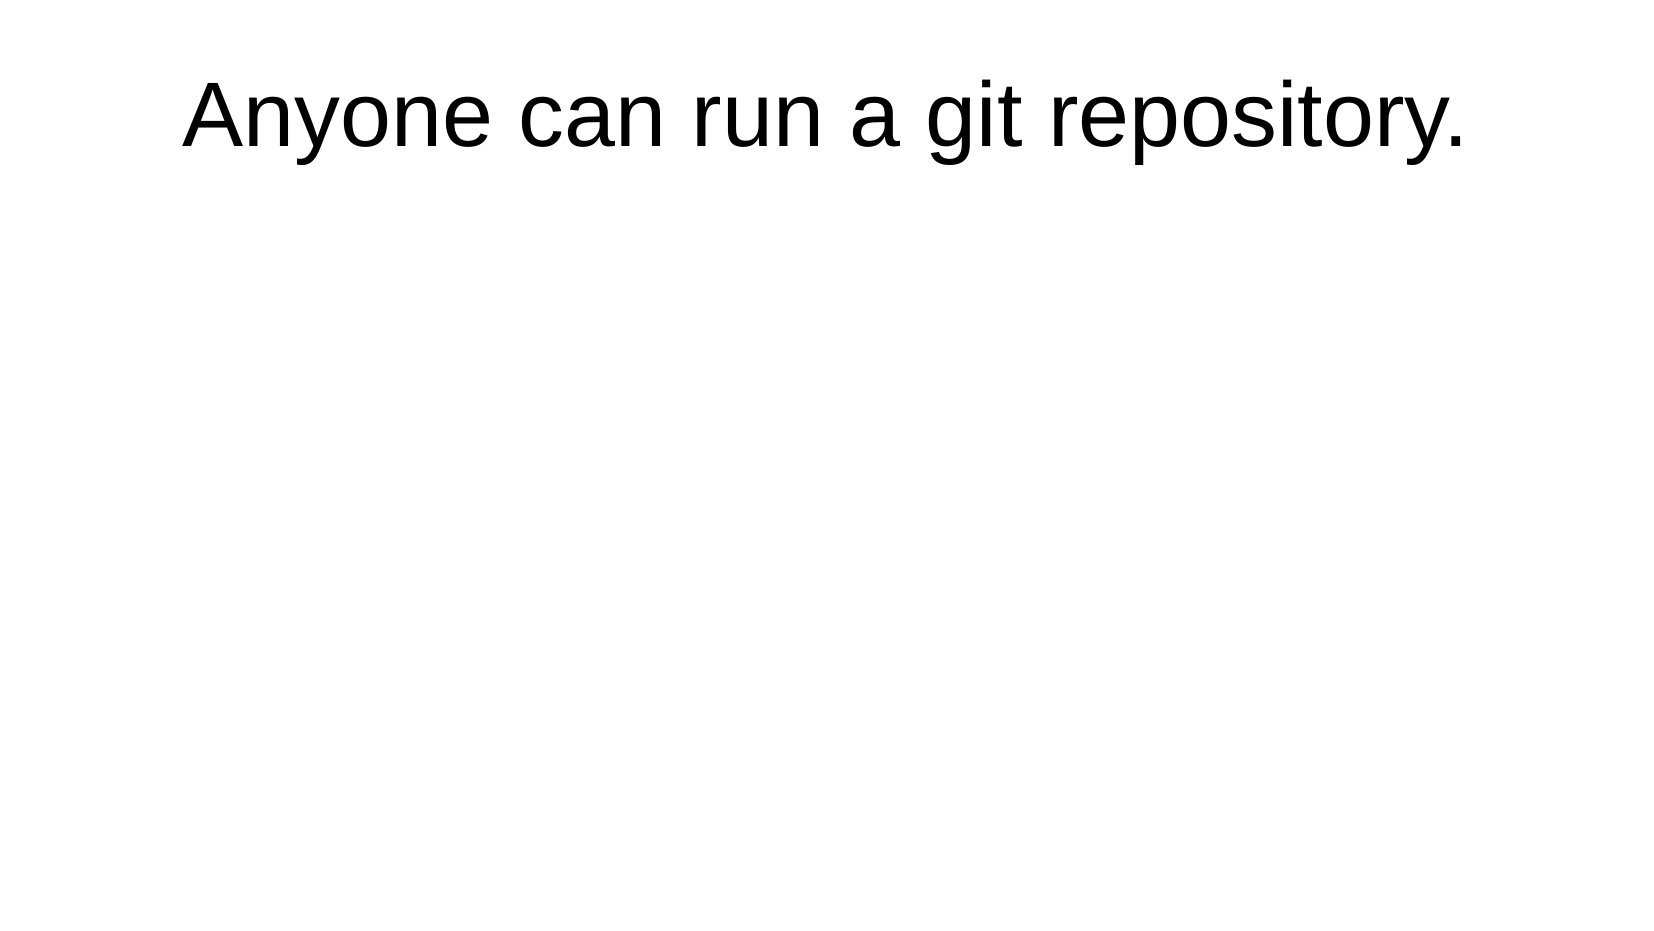

# Anyone can run a git repository.